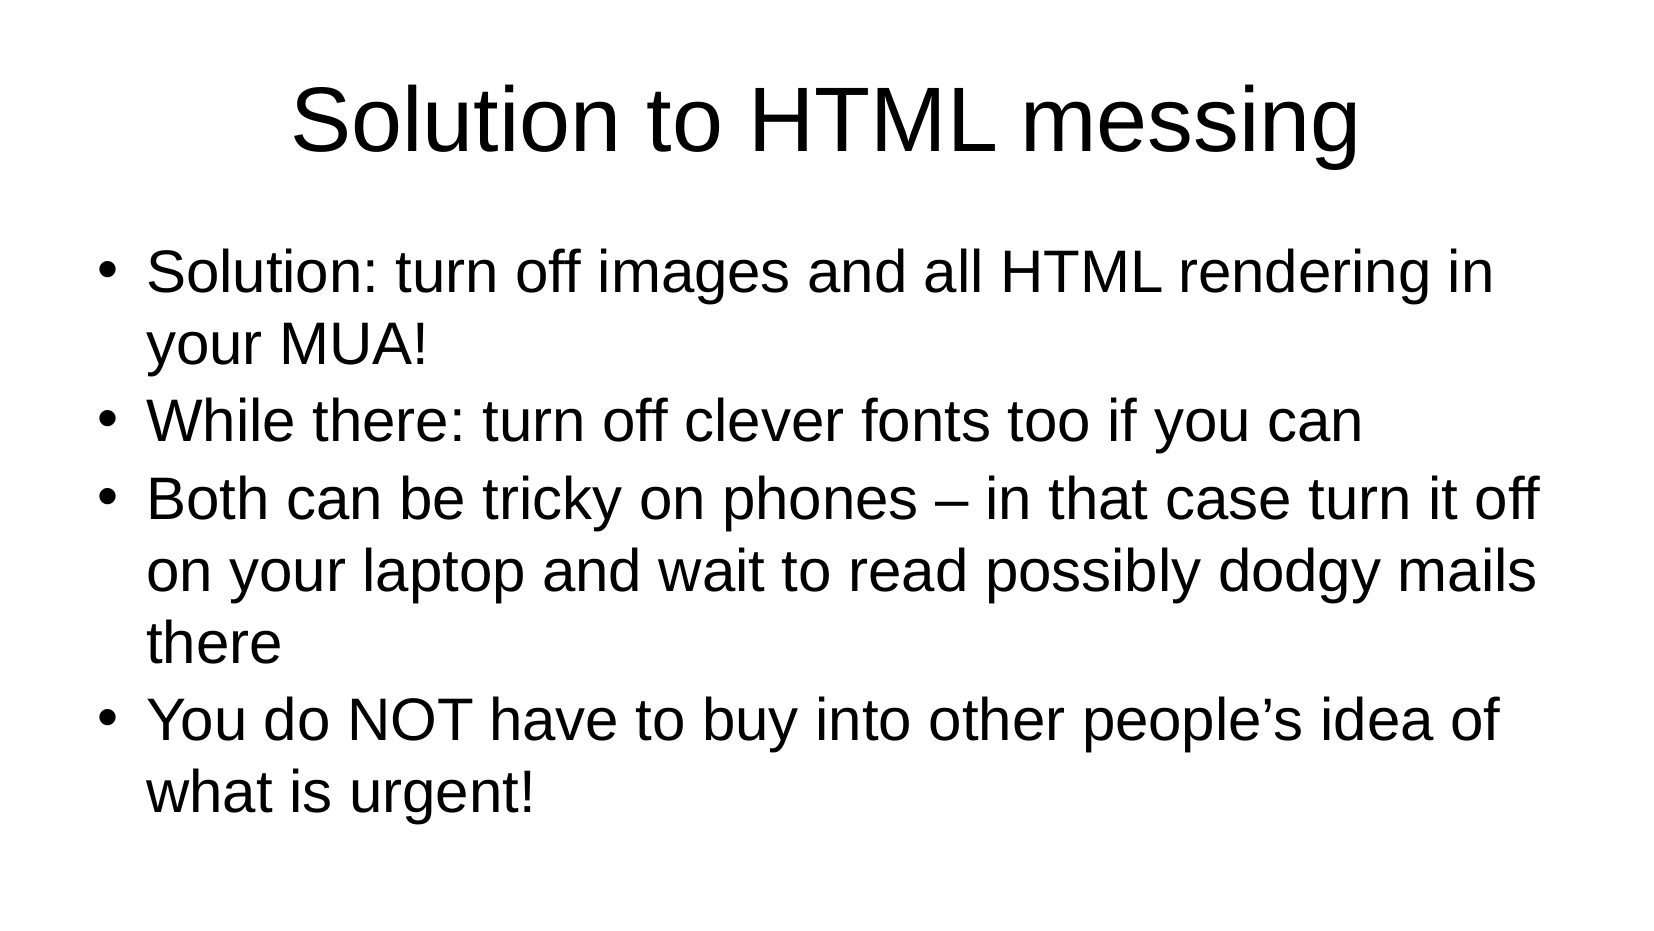

# Solution to HTML messing
Solution: turn off images and all HTML rendering in your MUA!
While there: turn off clever fonts too if you can
Both can be tricky on phones – in that case turn it off on your laptop and wait to read possibly dodgy mails there
You do NOT have to buy into other people’s idea of what is urgent!